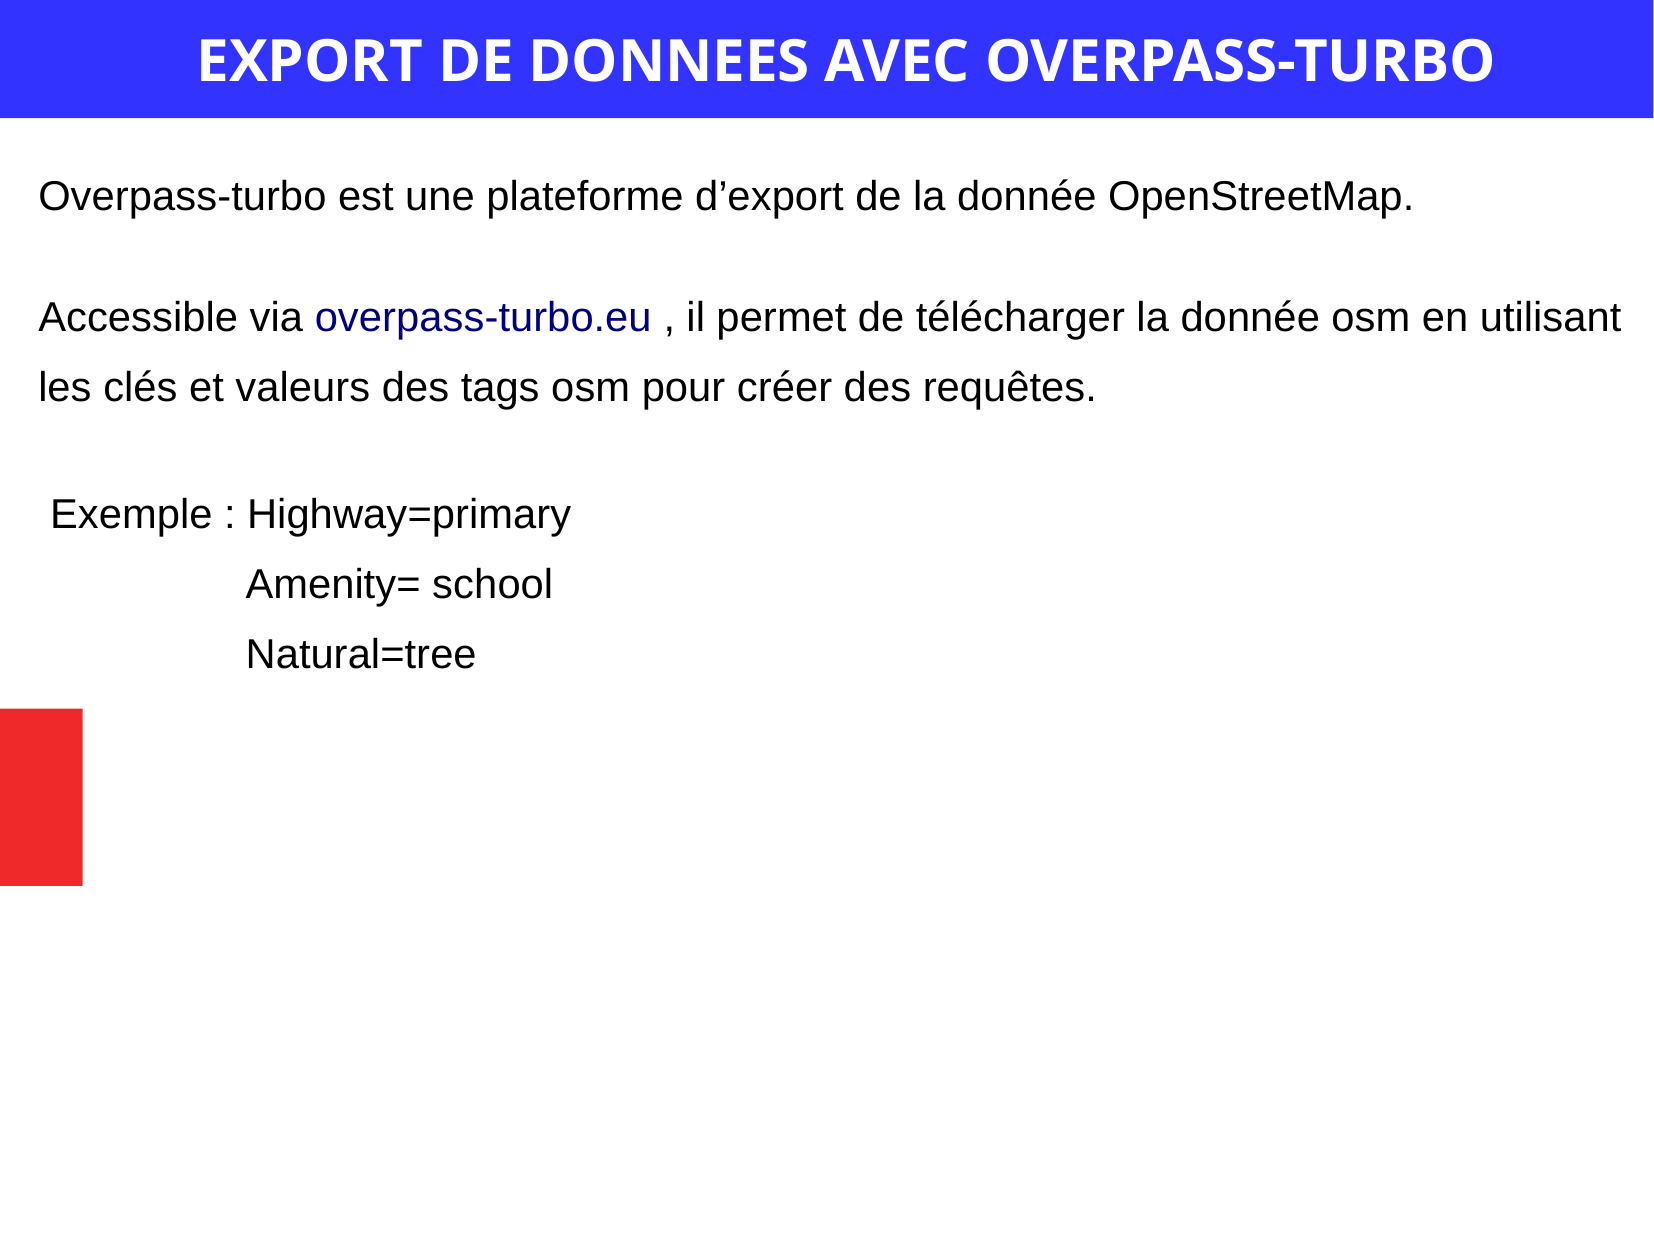

# EXPORT DE DONNEES AVEC OVERPASS-TURBO
Overpass-turbo est une plateforme d’export de la donnée OpenStreetMap.
Accessible via overpass-turbo.eu , il permet de télécharger la donnée osm en utilisant les clés et valeurs des tags osm pour créer des requêtes.
Exemple : Highway=primary
 Amenity= school
 Natural=tree